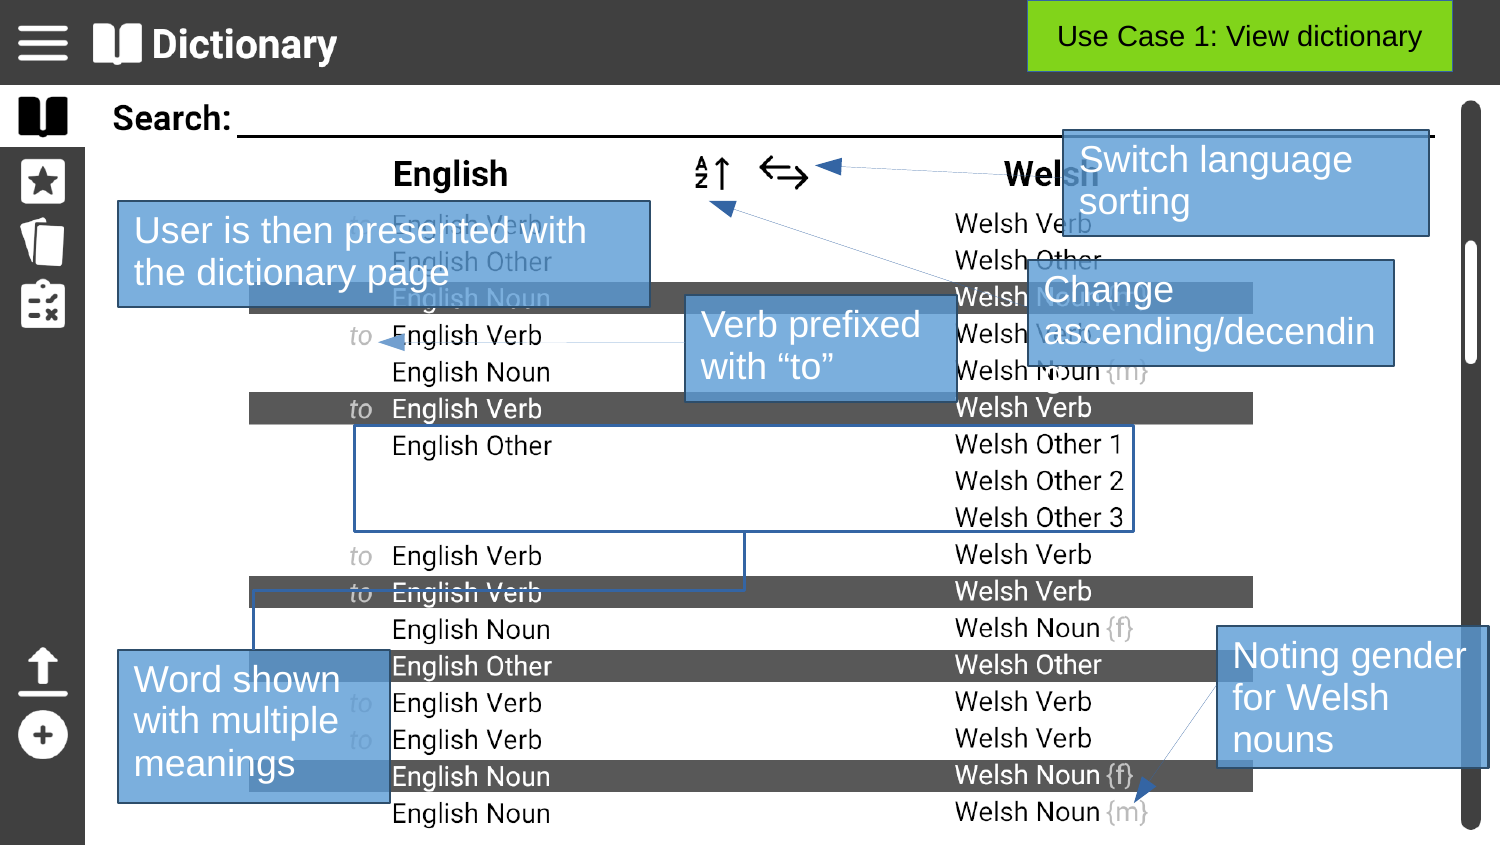

Use Case 1: View dictionary
Switch language sorting
User is then presented with the dictionary page
Change ascending/decending
Verb prefixed with “to”
Noting gender for Welsh nouns
Word shown with multiple meanings